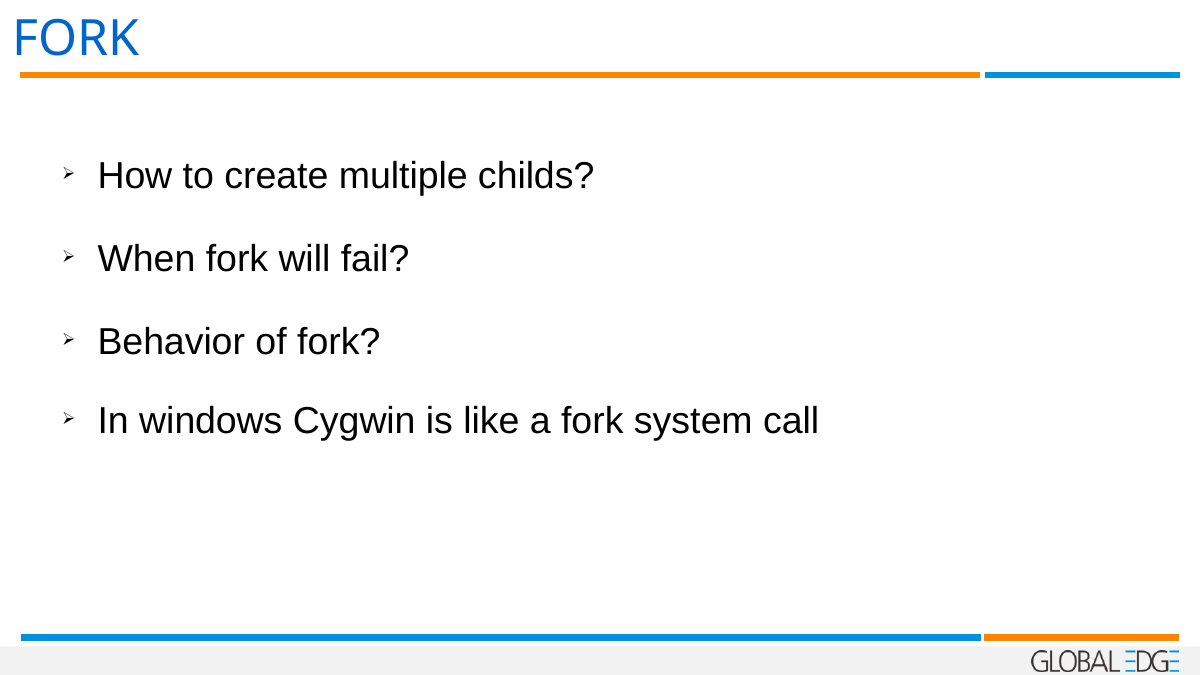

# FORK
How to create multiple childs?
When fork will fail?
Behavior of fork?
In windows Cygwin is like a fork system call